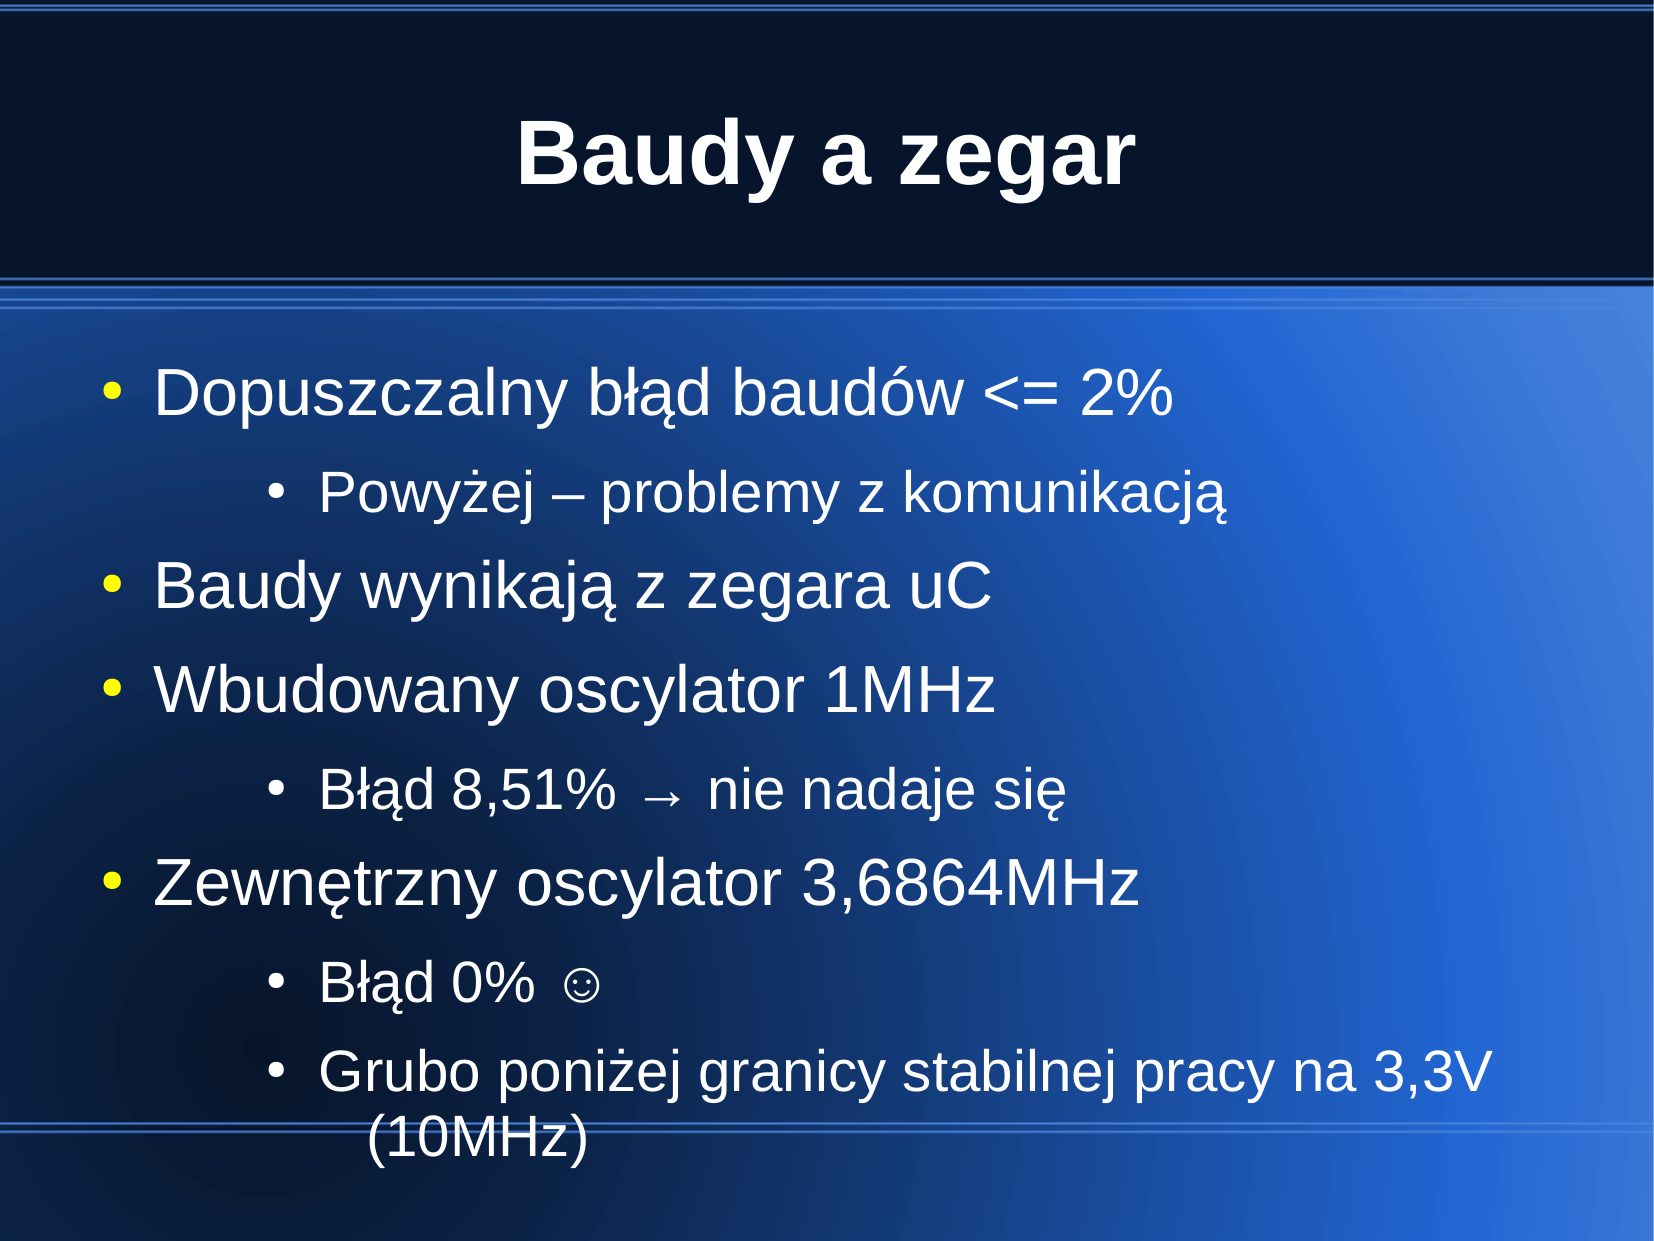

# Baudy a zegar
Dopuszczalny błąd baudów <= 2%
Powyżej – problemy z komunikacją
Baudy wynikają z zegara uC
Wbudowany oscylator 1MHz
Błąd 8,51% → nie nadaje się
Zewnętrzny oscylator 3,6864MHz
Błąd 0% ☺
Grubo poniżej granicy stabilnej pracy na 3,3V (10MHz)